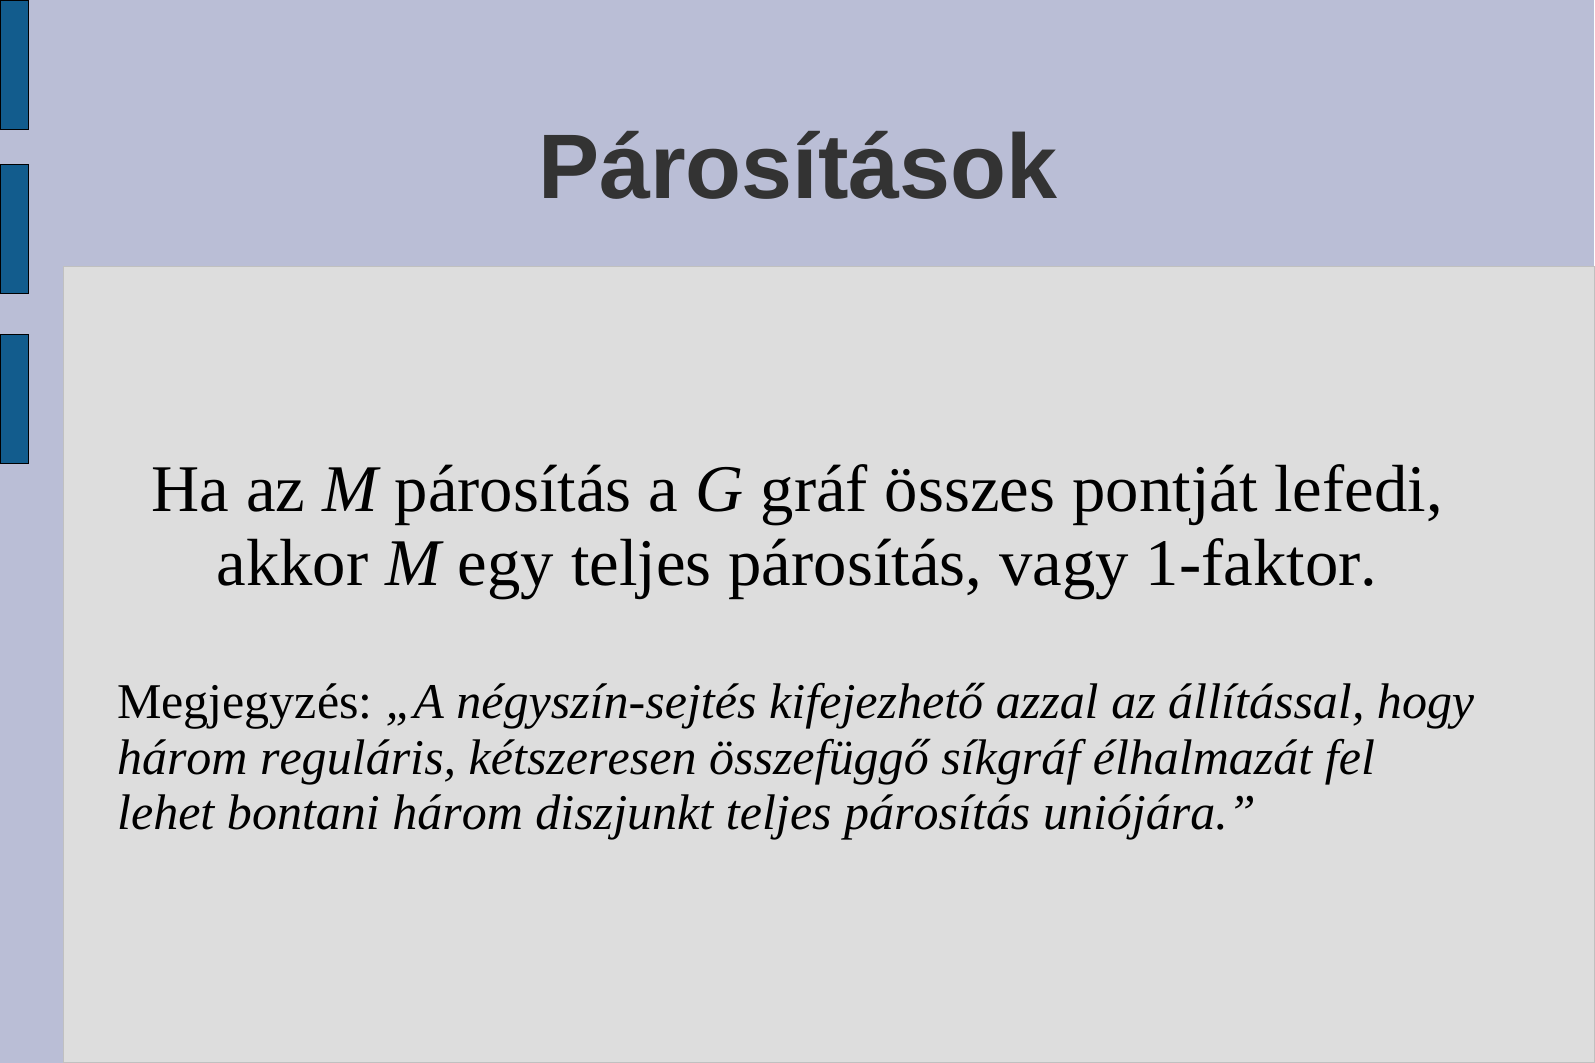

# Párosítások
Ha az M párosítás a G gráf összes pontját lefedi, akkor M egy teljes párosítás, vagy 1-faktor.
Megjegyzés: „A négyszín-sejtés kifejezhető azzal az állítással, hogy három reguláris, kétszeresen összefüggő síkgráf élhalmazát fel lehet bontani három diszjunkt teljes párosítás uniójára.”